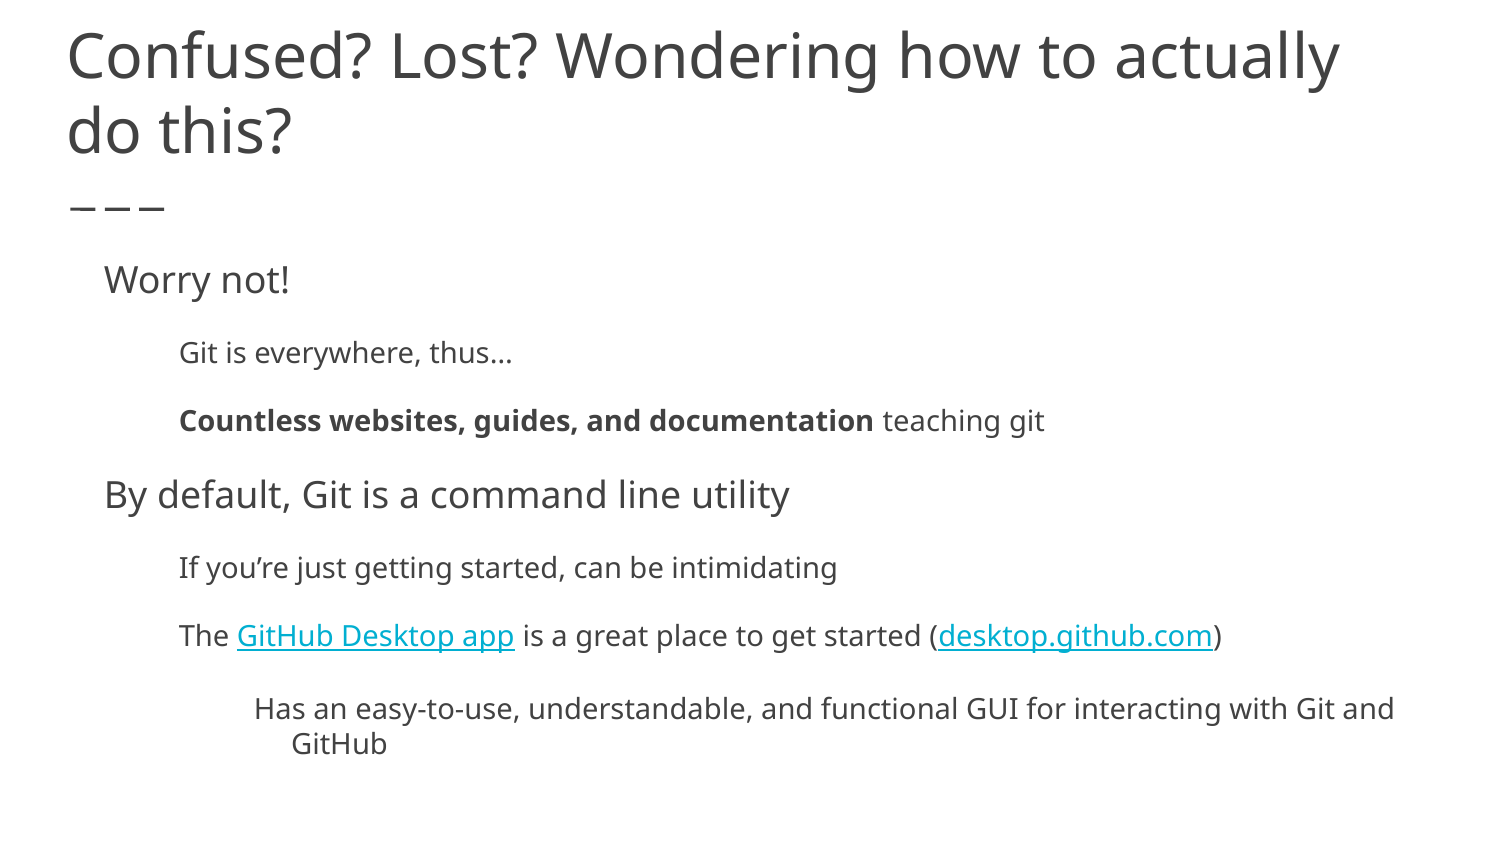

# Confused? Lost? Wondering how to actually do this?
Worry not!
Git is everywhere, thus…
Countless websites, guides, and documentation teaching git
By default, Git is a command line utility
If you’re just getting started, can be intimidating
The GitHub Desktop app is a great place to get started (desktop.github.com)
Has an easy-to-use, understandable, and functional GUI for interacting with Git and GitHub